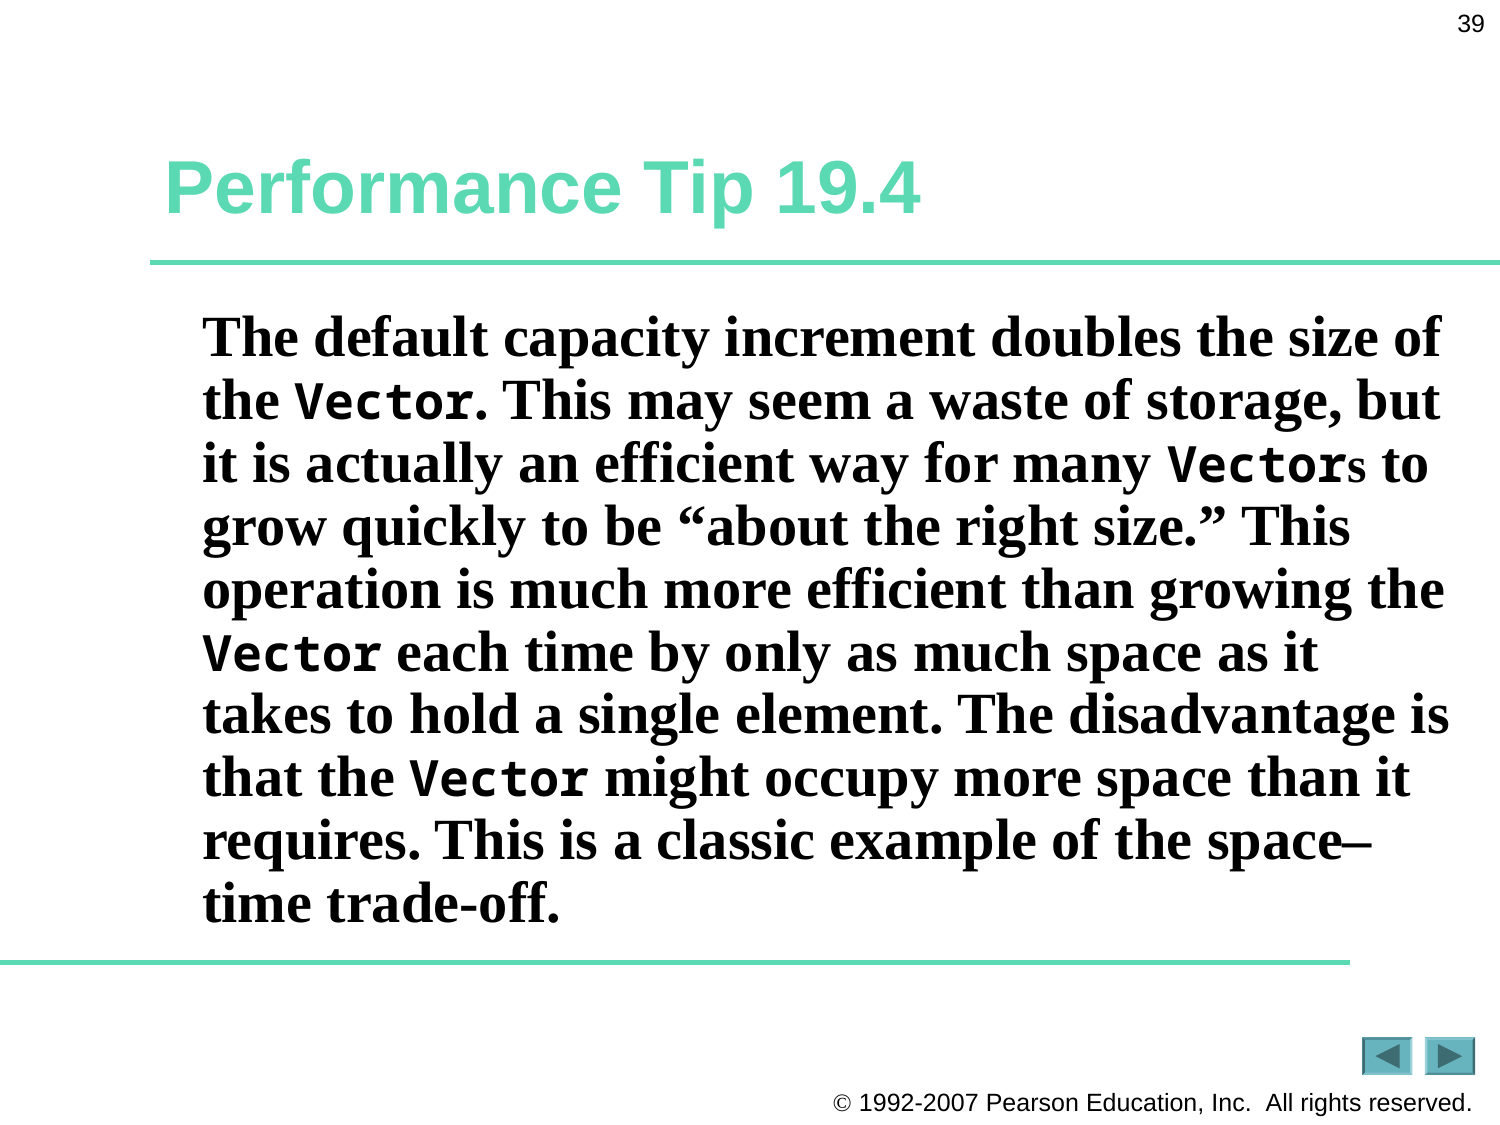

# Performance Tip 19.4
The default capacity increment doubles the size of the Vector. This may seem a waste of storage, but it is actually an efficient way for many Vectors to grow quickly to be “about the right size.” This operation is much more efficient than growing the Vector each time by only as much space as it takes to hold a single element. The disadvantage is that the Vector might occupy more space than it requires. This is a classic example of the space–time trade-off.